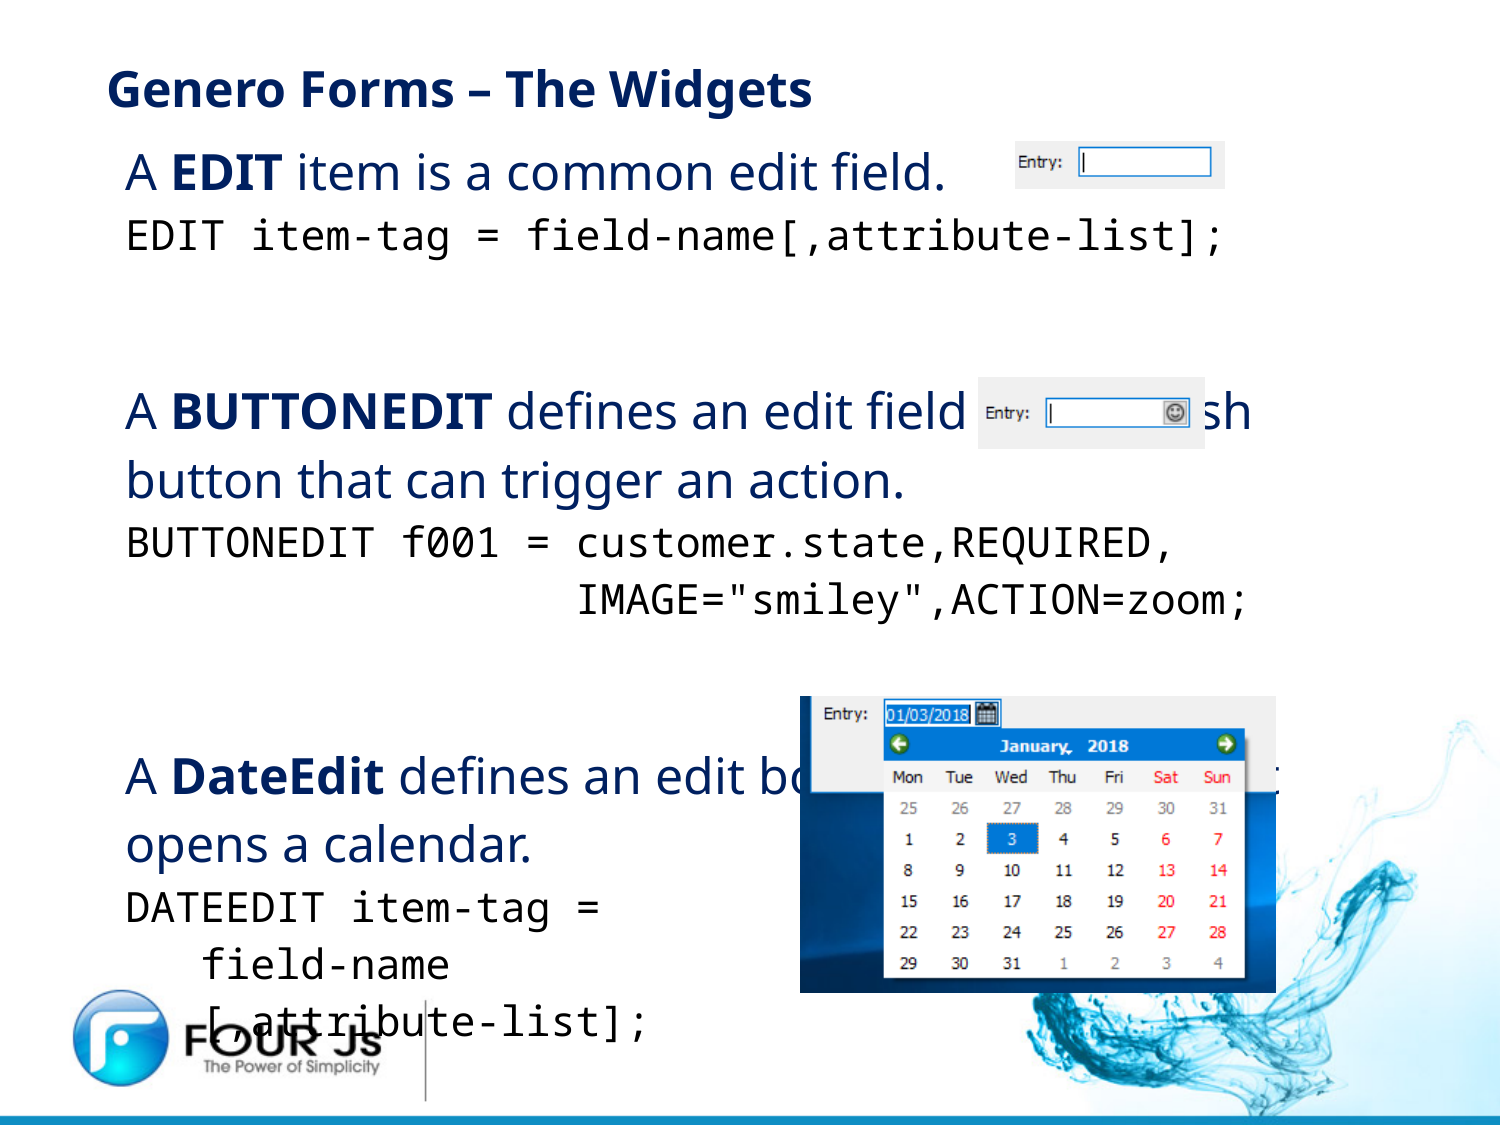

# Genero Forms – The Widgets
A EDIT item is a common edit field.
EDIT item-tag = field-name[,attribute-list];
A BUTTONEDIT defines an edit field with a push button that can trigger an action.
BUTTONEDIT f001 = customer.state,REQUIRED,
 IMAGE="smiley",ACTION=zoom;
A DateEdit defines an edit box with a button that opens a calendar.
DATEEDIT item-tag =
 field-name
 [,attribute-list];